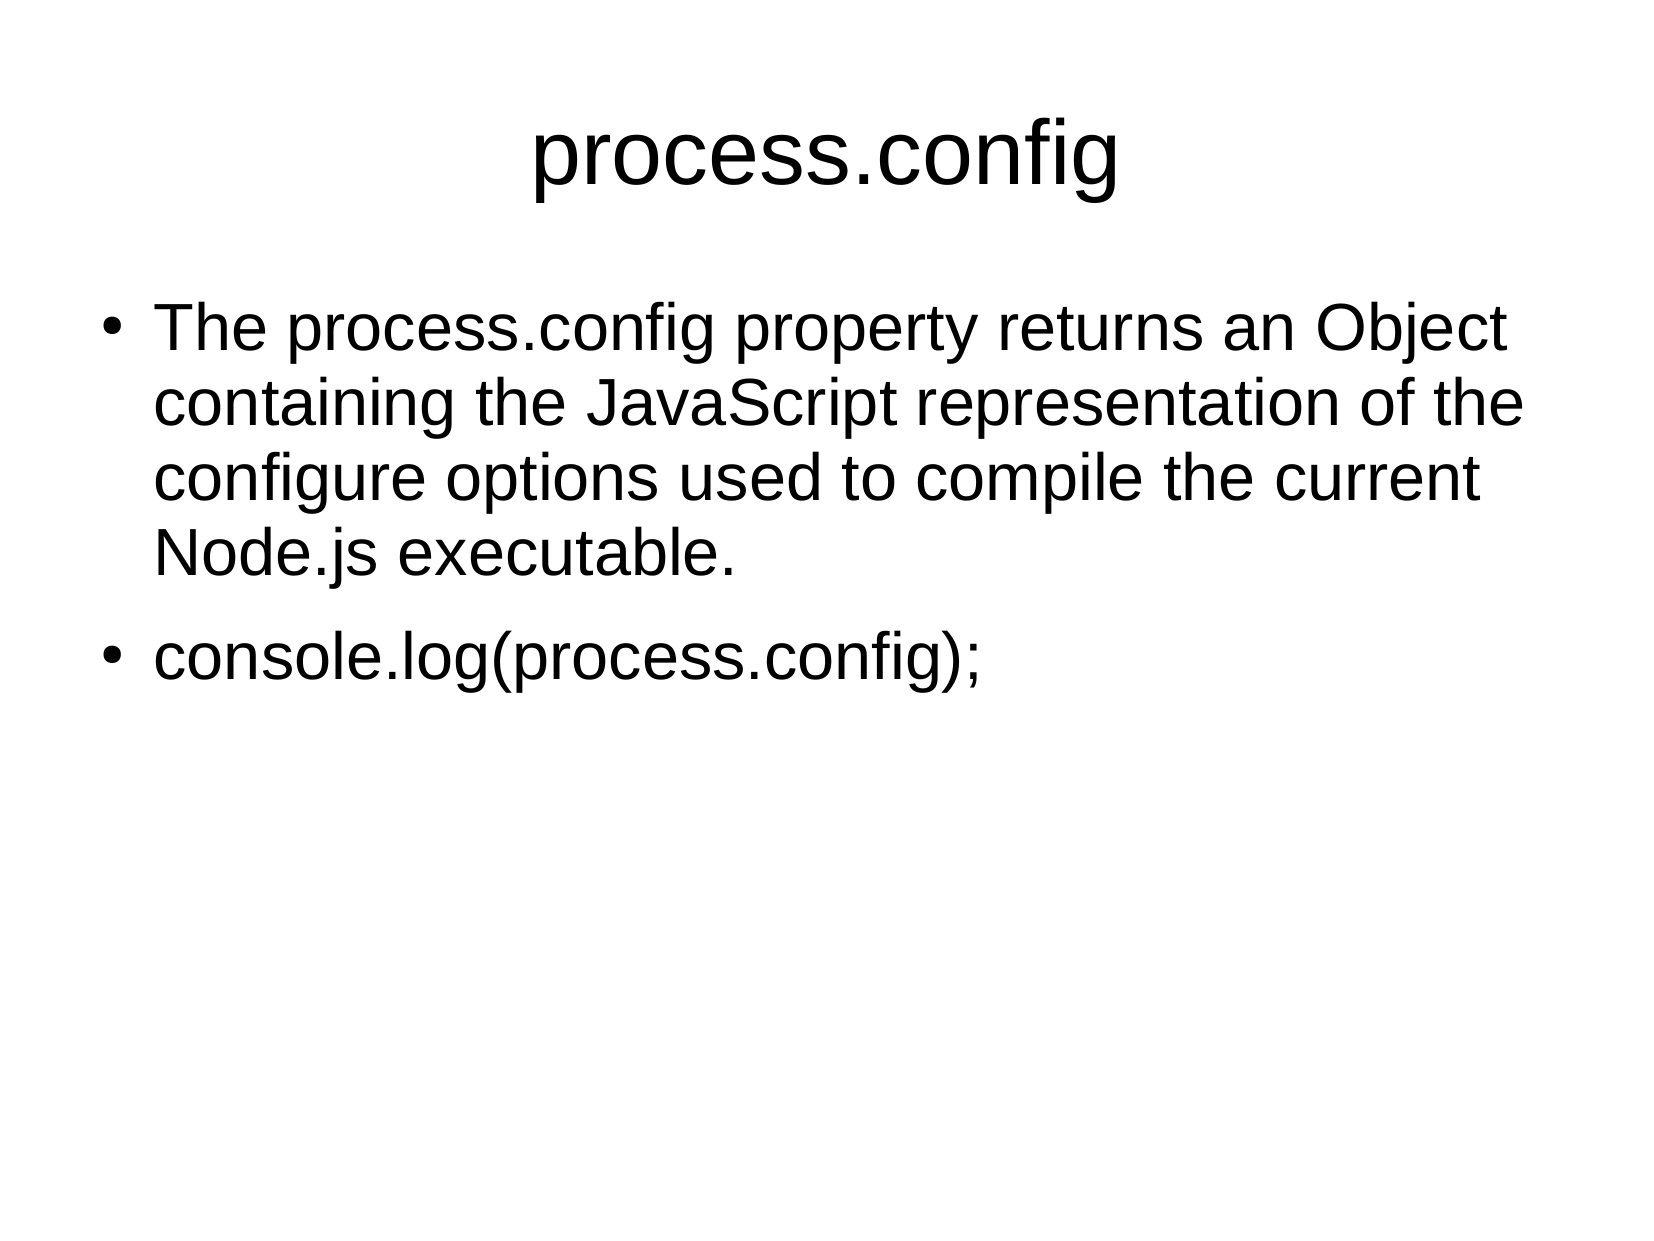

# process.config
The process.config property returns an Object containing the JavaScript representation of the configure options used to compile the current Node.js executable.
console.log(process.config);